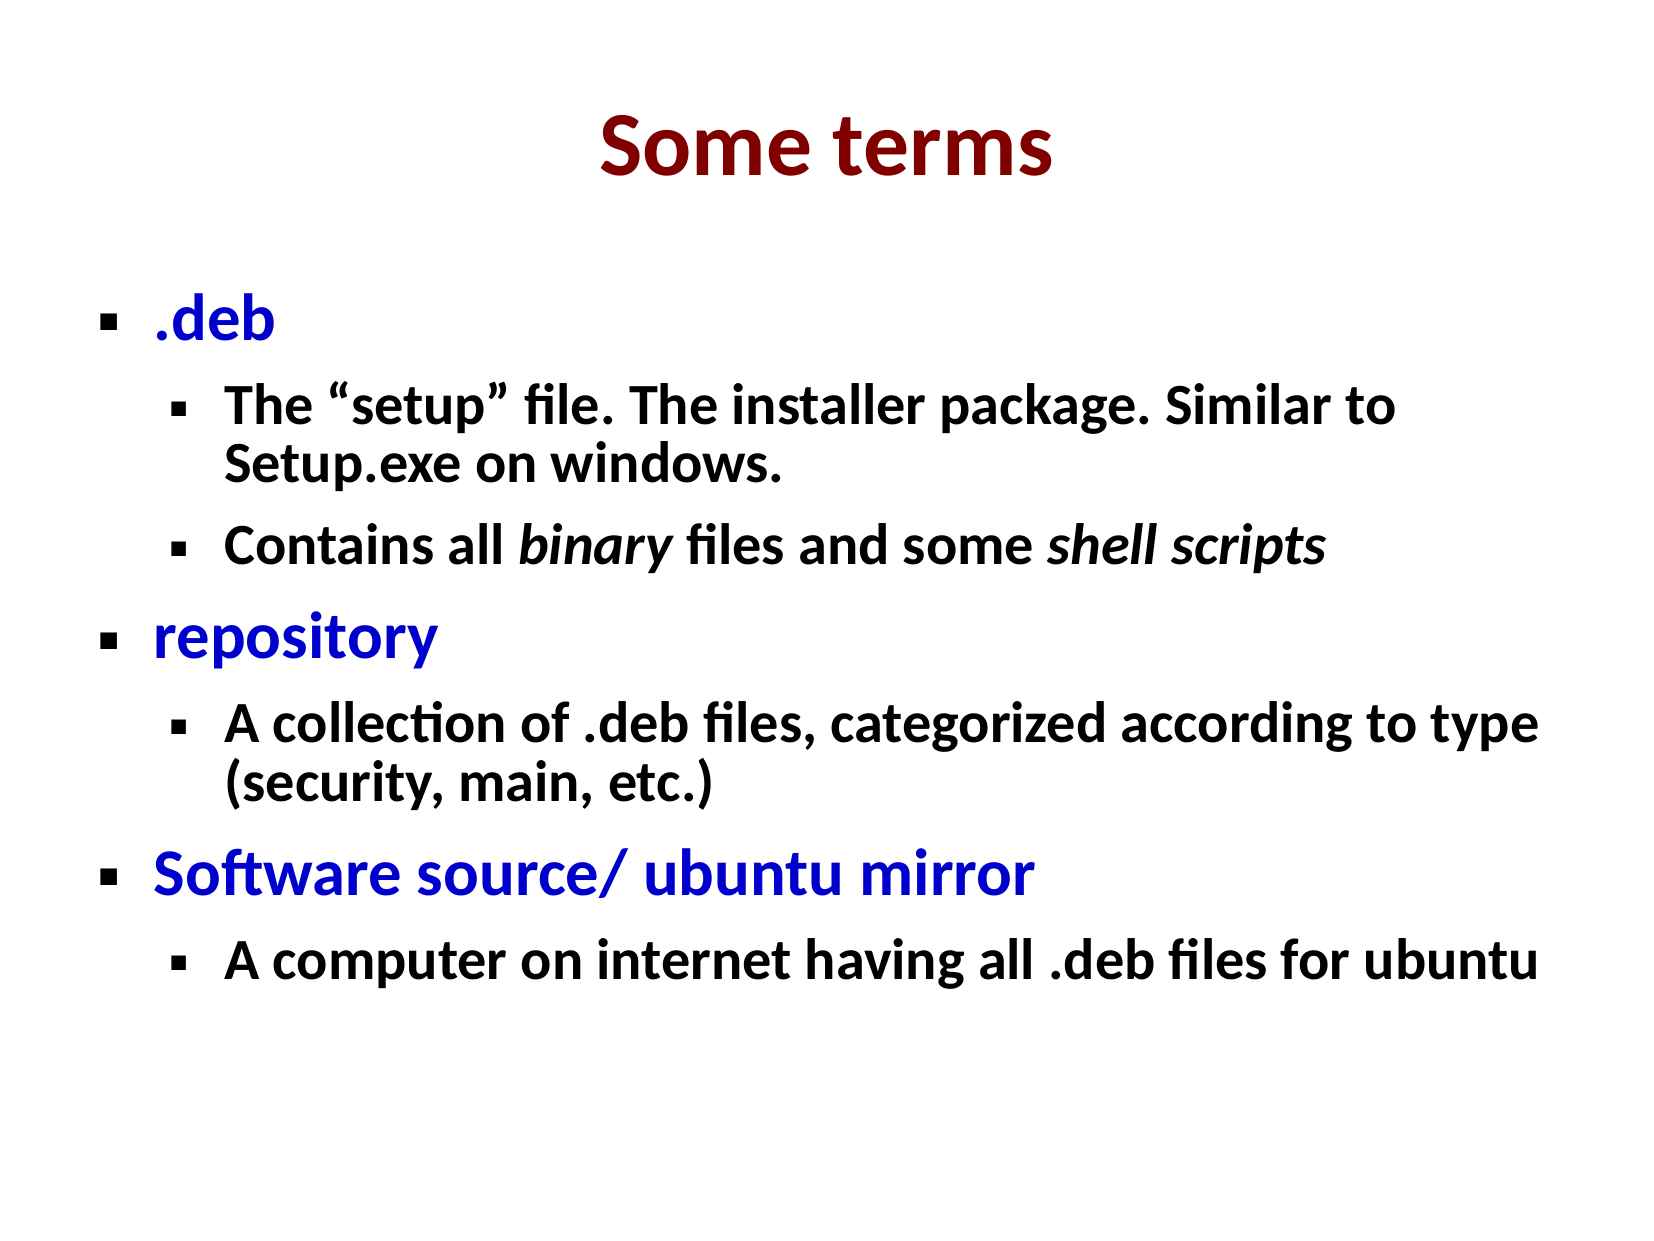

# Some terms
.deb
The “setup” file. The installer package. Similar to Setup.exe on windows.
Contains all binary files and some shell scripts
repository
A collection of .deb files, categorized according to type (security, main, etc.)
Software source/ ubuntu mirror
A computer on internet having all .deb files for ubuntu